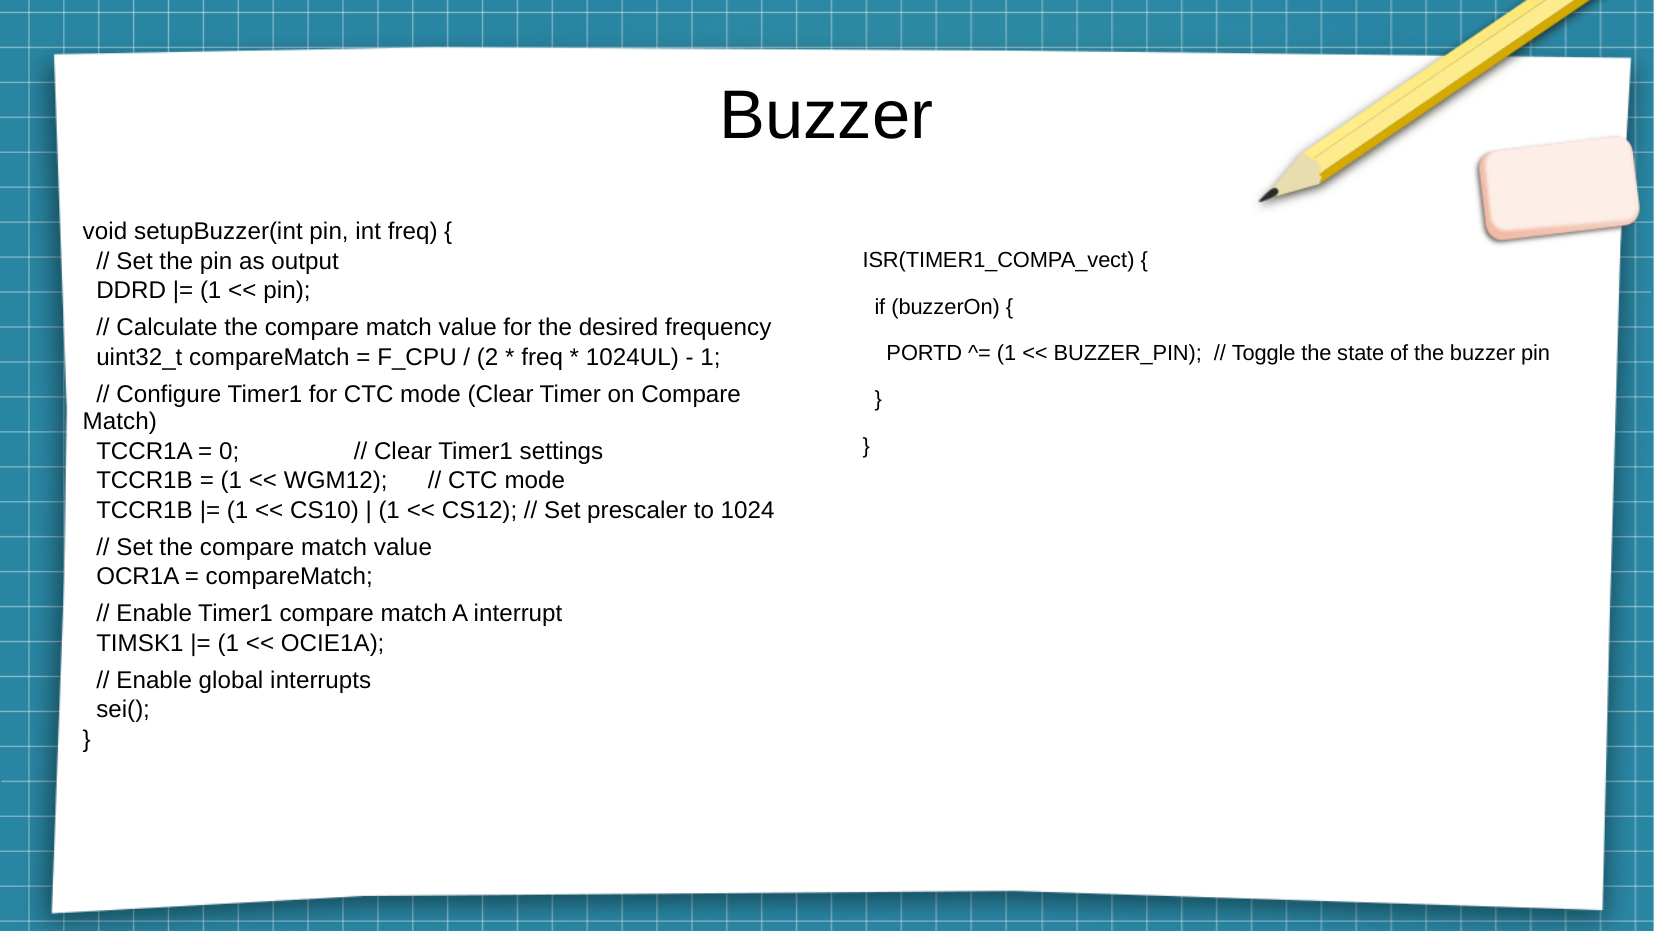

# Buzzer
void setupBuzzer(int pin, int freq) {
 // Set the pin as output
 DDRD |= (1 << pin);
 // Calculate the compare match value for the desired frequency
 uint32_t compareMatch = F_CPU / (2 * freq * 1024UL) - 1;
 // Configure Timer1 for CTC mode (Clear Timer on Compare Match)
 TCCR1A = 0; // Clear Timer1 settings
 TCCR1B = (1 << WGM12); // CTC mode
 TCCR1B |= (1 << CS10) | (1 << CS12); // Set prescaler to 1024
 // Set the compare match value
 OCR1A = compareMatch;
 // Enable Timer1 compare match A interrupt
 TIMSK1 |= (1 << OCIE1A);
 // Enable global interrupts
 sei();
}
ISR(TIMER1_COMPA_vect) {
 if (buzzerOn) {
 PORTD ^= (1 << BUZZER_PIN); // Toggle the state of the buzzer pin
 }
}